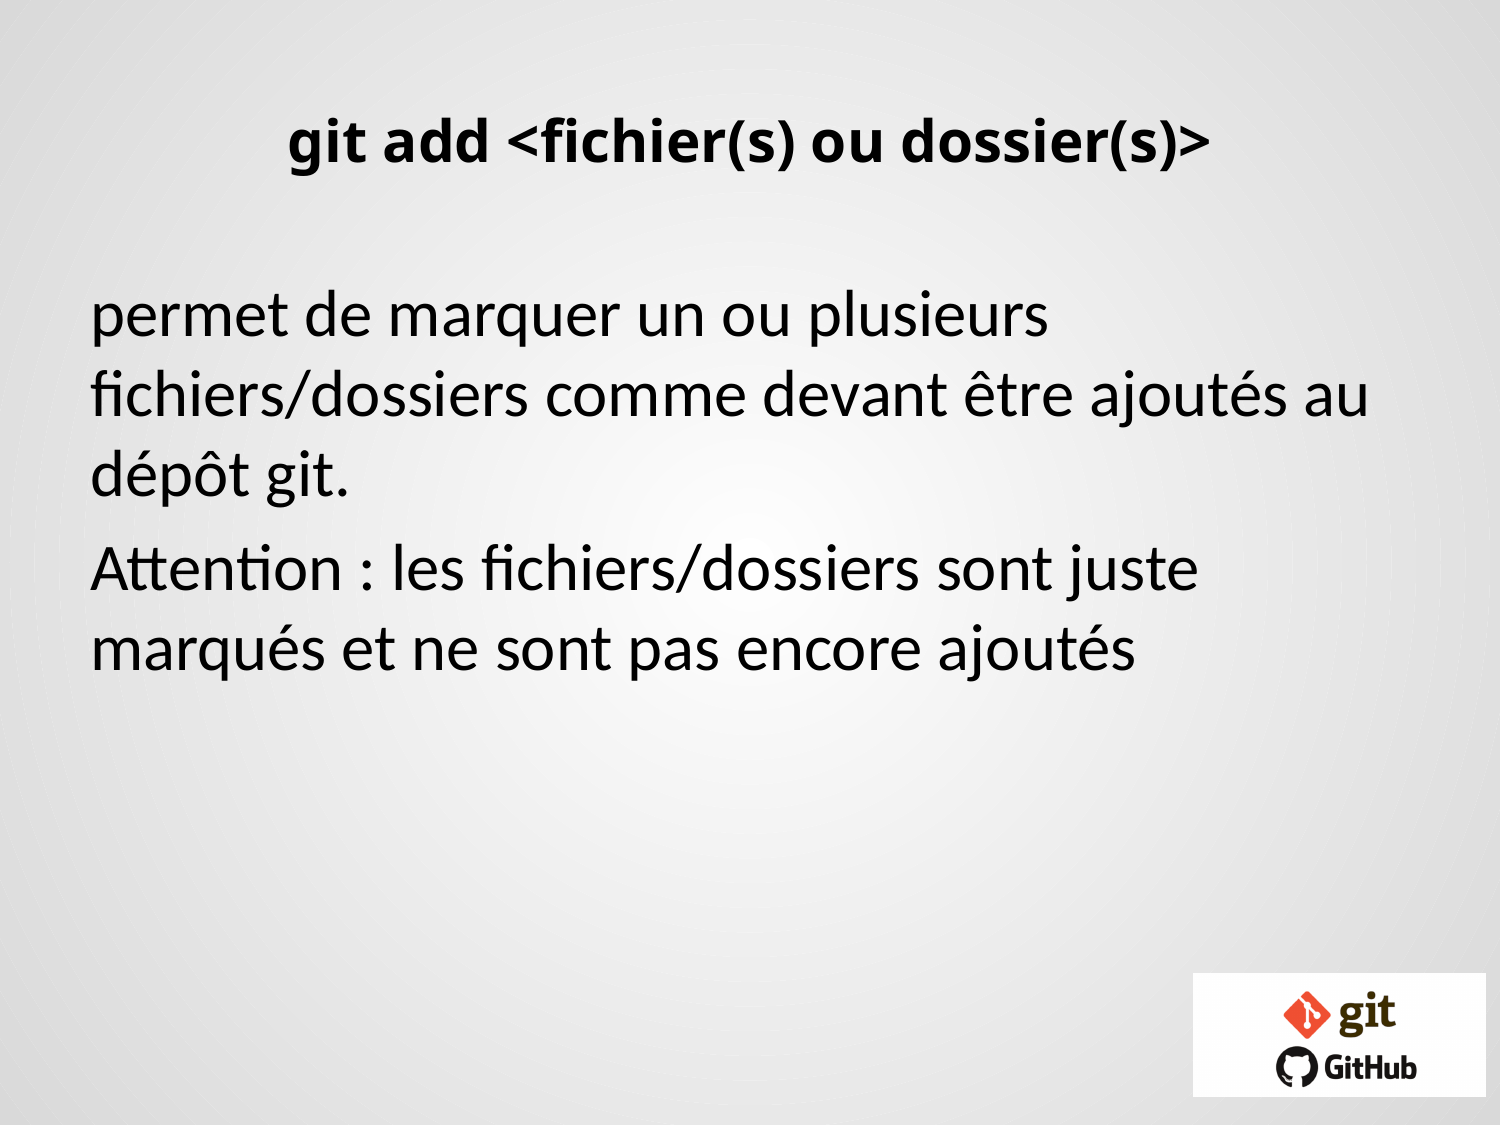

# git add <fichier(s) ou dossier(s)>
permet de marquer un ou plusieurs fichiers/dossiers comme devant être ajoutés au dépôt git.
Attention : les fichiers/dossiers sont juste marqués et ne sont pas encore ajoutés